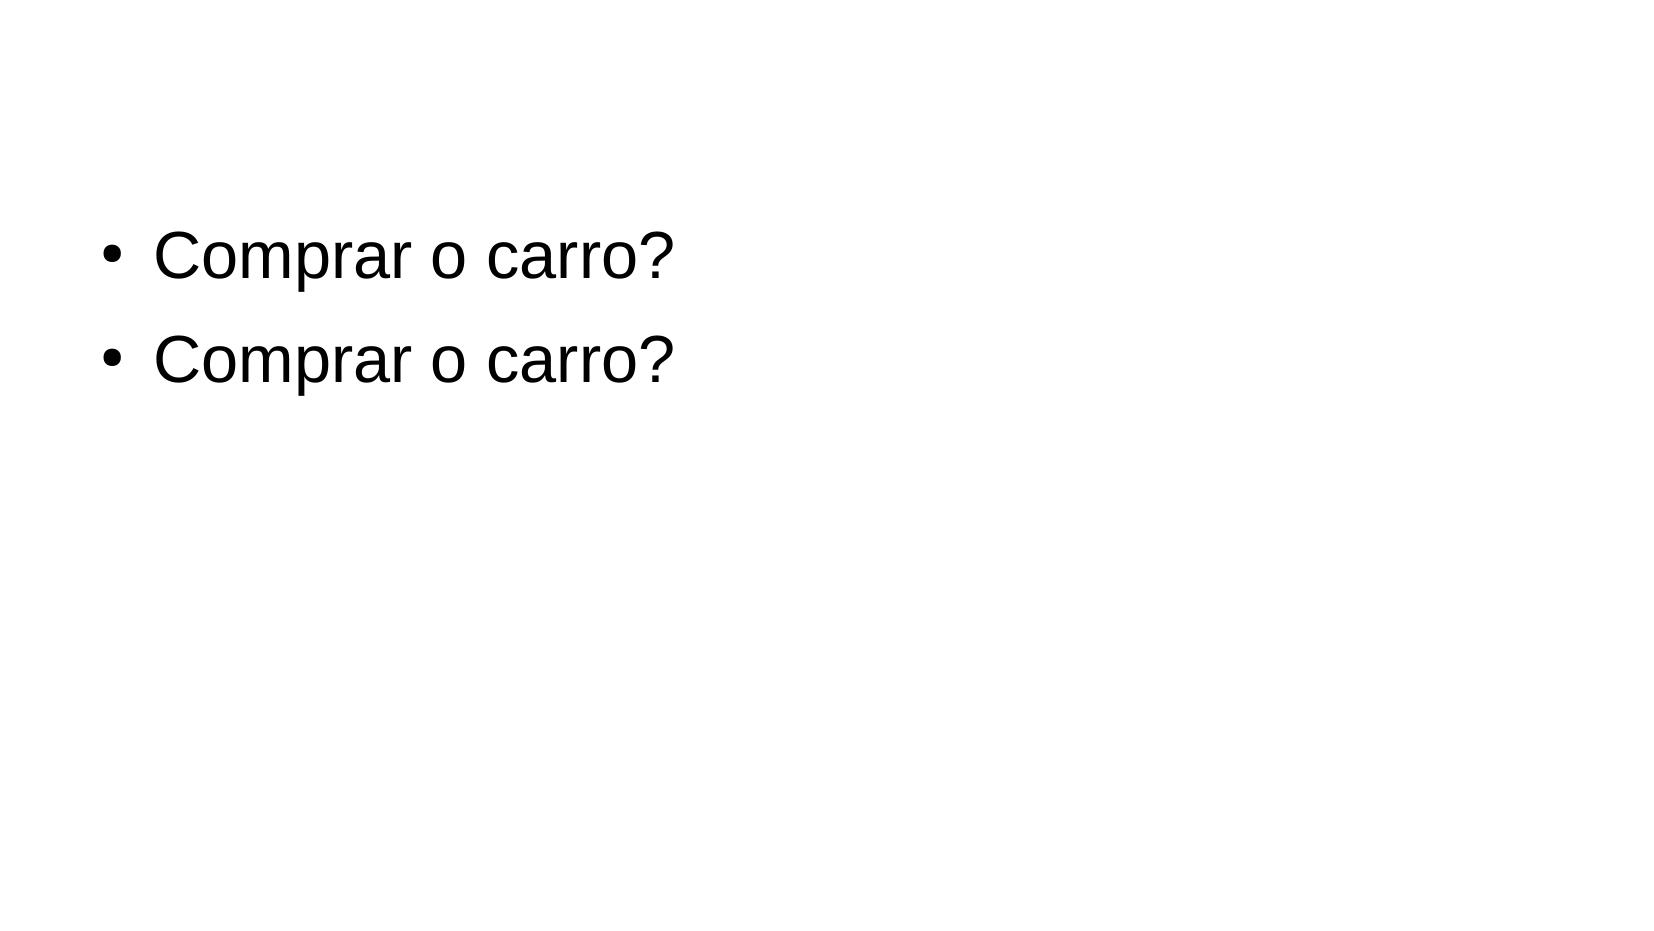

#
Comprar o carro?
Comprar o carro?